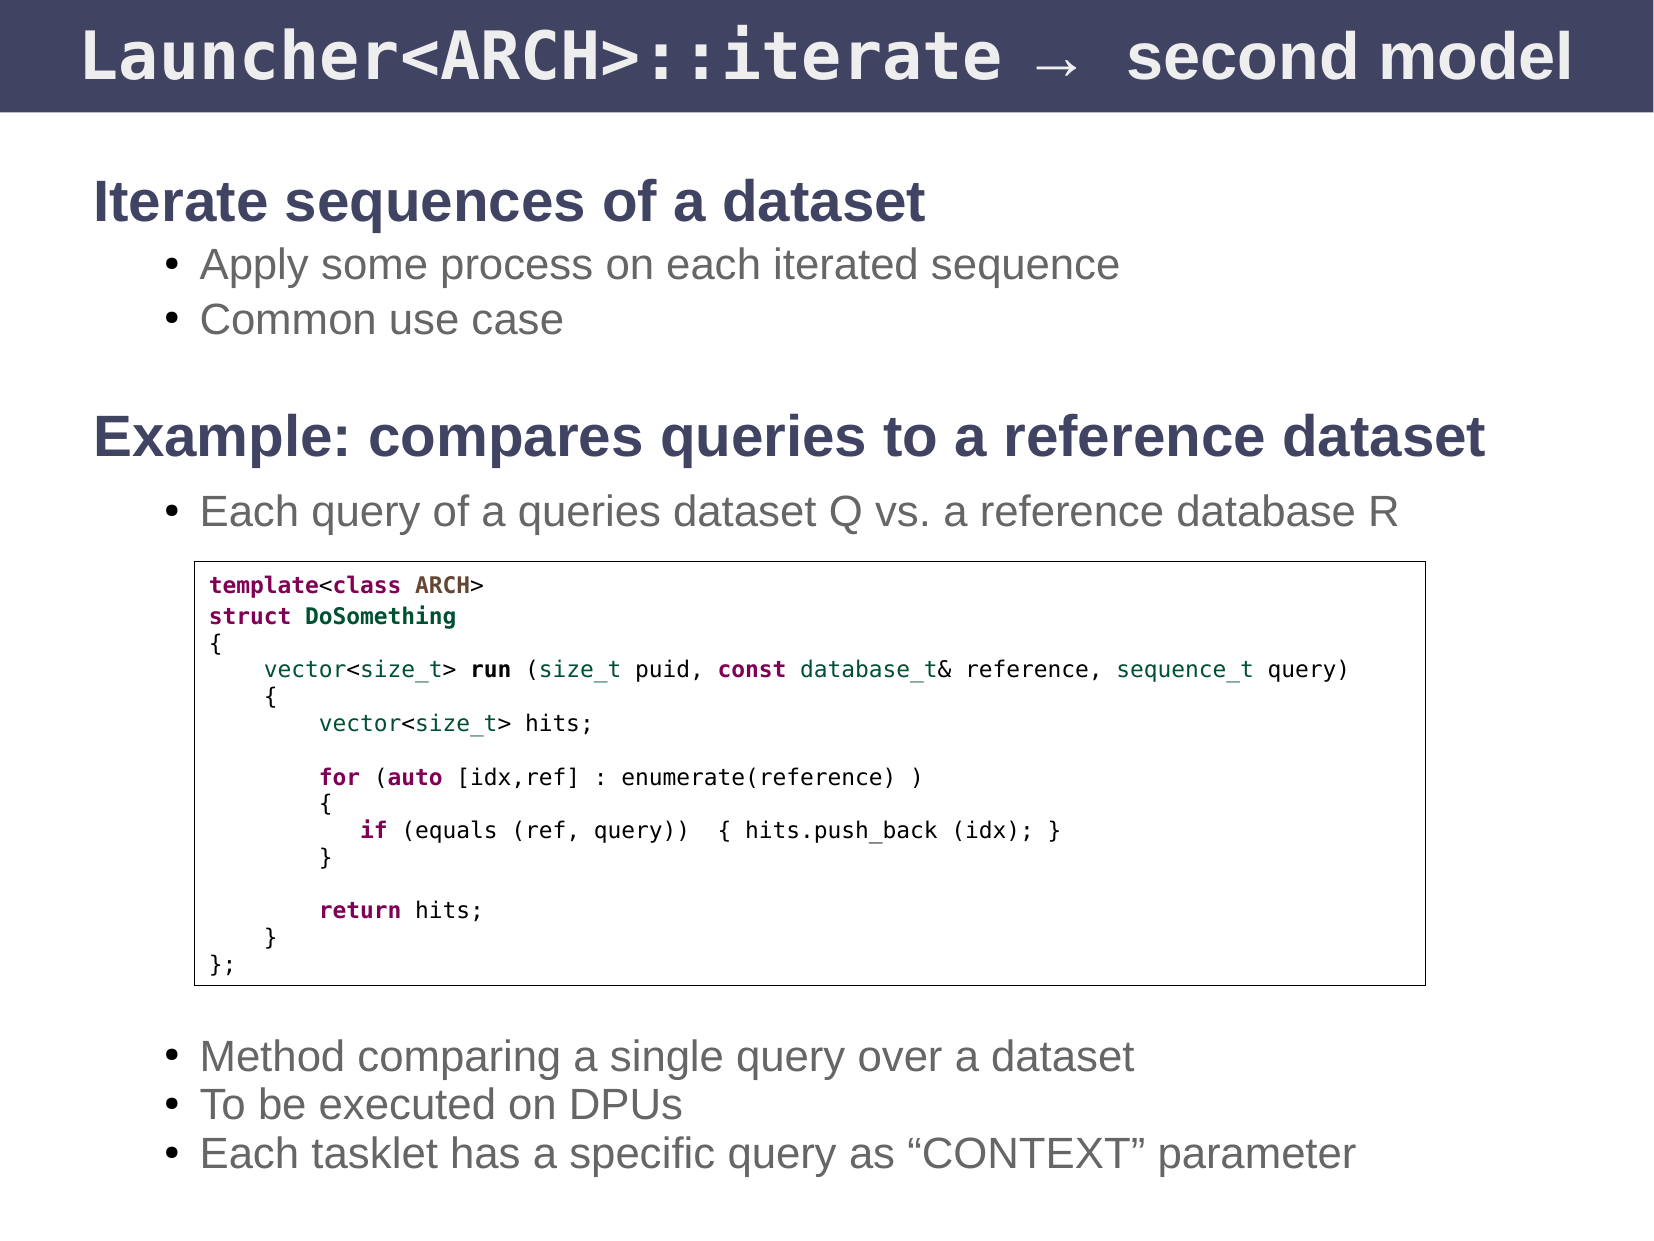

Launcher<ARCH>::iterate → second model
Iterate sequences of a dataset
Apply some process on each iterated sequence
Common use case
Example: compares queries to a reference dataset
Each query of a queries dataset Q vs. a reference database R
template<class ARCH>
struct DoSomething
{
 vector<size_t> run (size_t puid, const database_t& reference, sequence_t query)
 {
 vector<size_t> hits;
 for (auto [idx,ref] : enumerate(reference) )
 {
 if (equals (ref, query)) { hits.push_back (idx); }
 }
 return hits;
 }
};
Method comparing a single query over a dataset
To be executed on DPUs
Each tasklet has a specific query as “CONTEXT” parameter